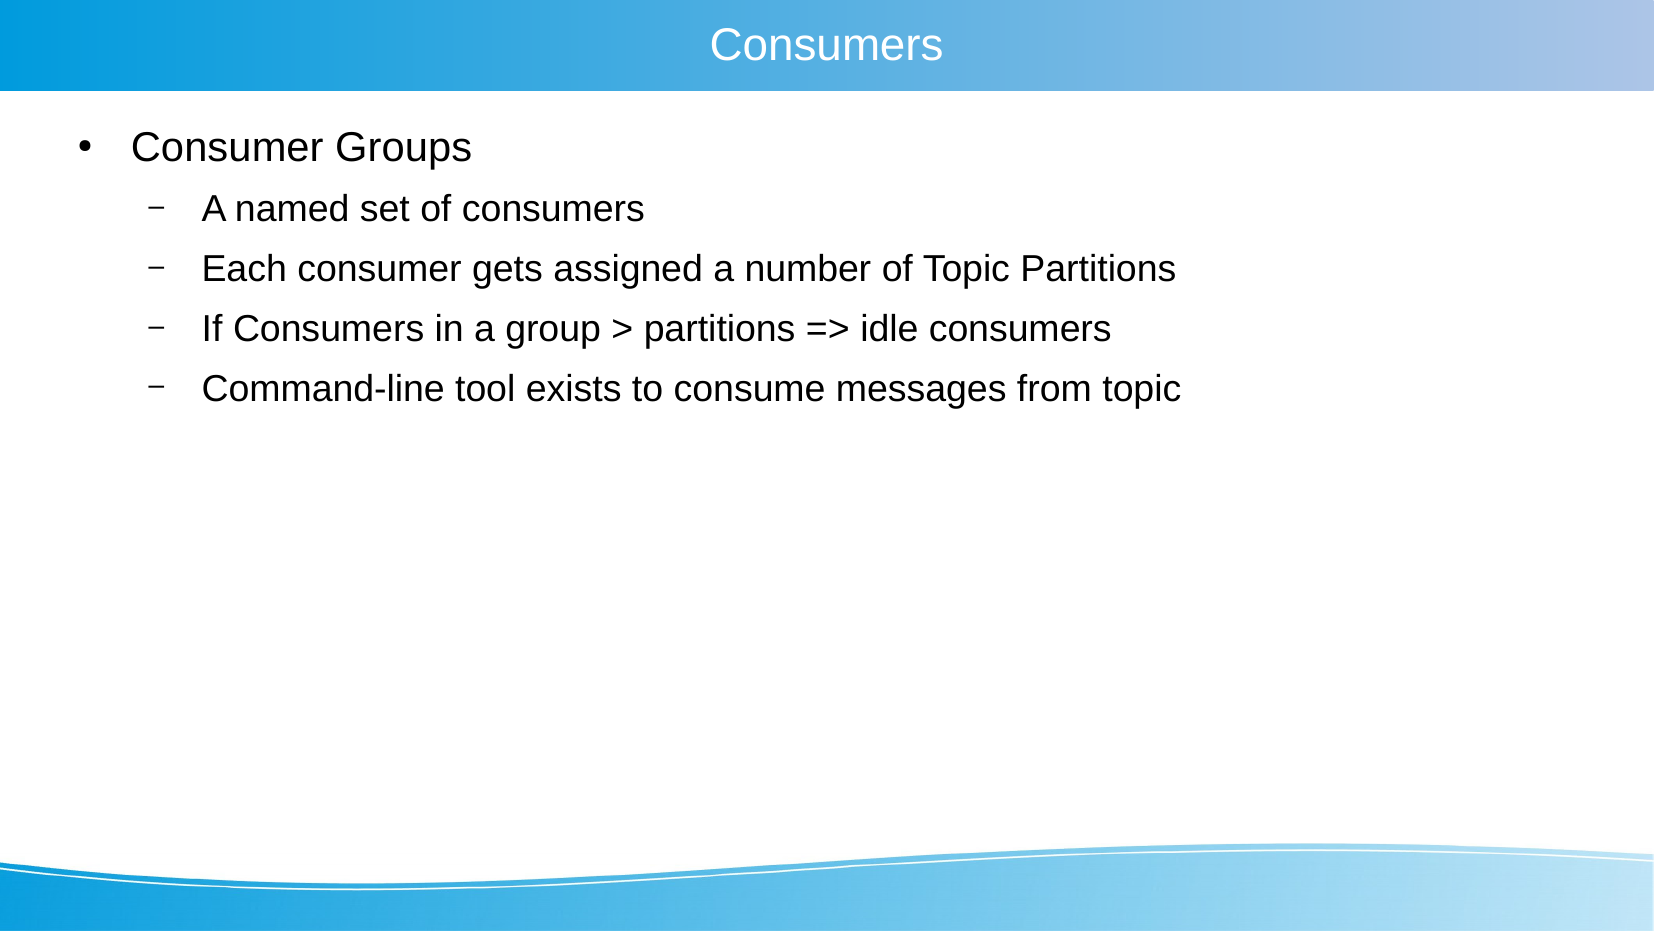

# Consumers
Consumer Groups
A named set of consumers
Each consumer gets assigned a number of Topic Partitions
If Consumers in a group > partitions => idle consumers
Command-line tool exists to consume messages from topic